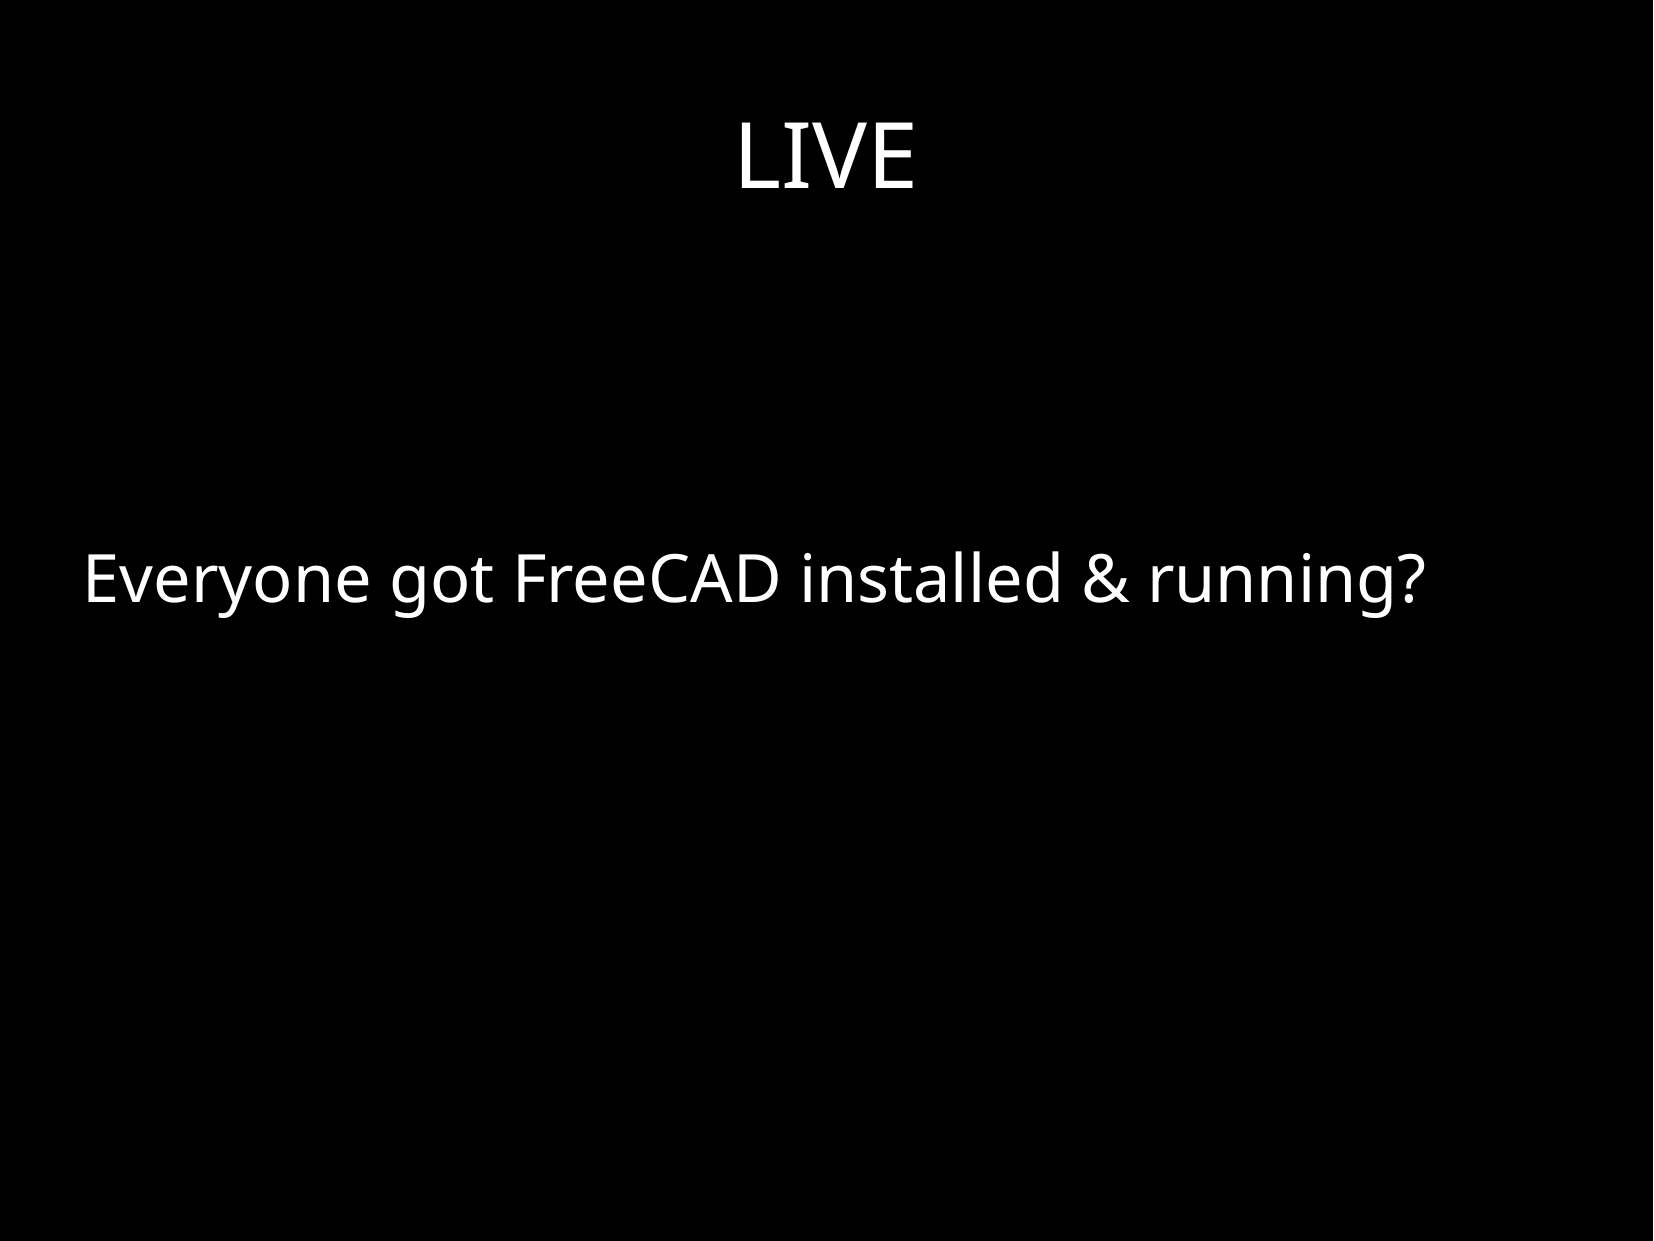

# LIVE
Everyone got FreeCAD installed & running?